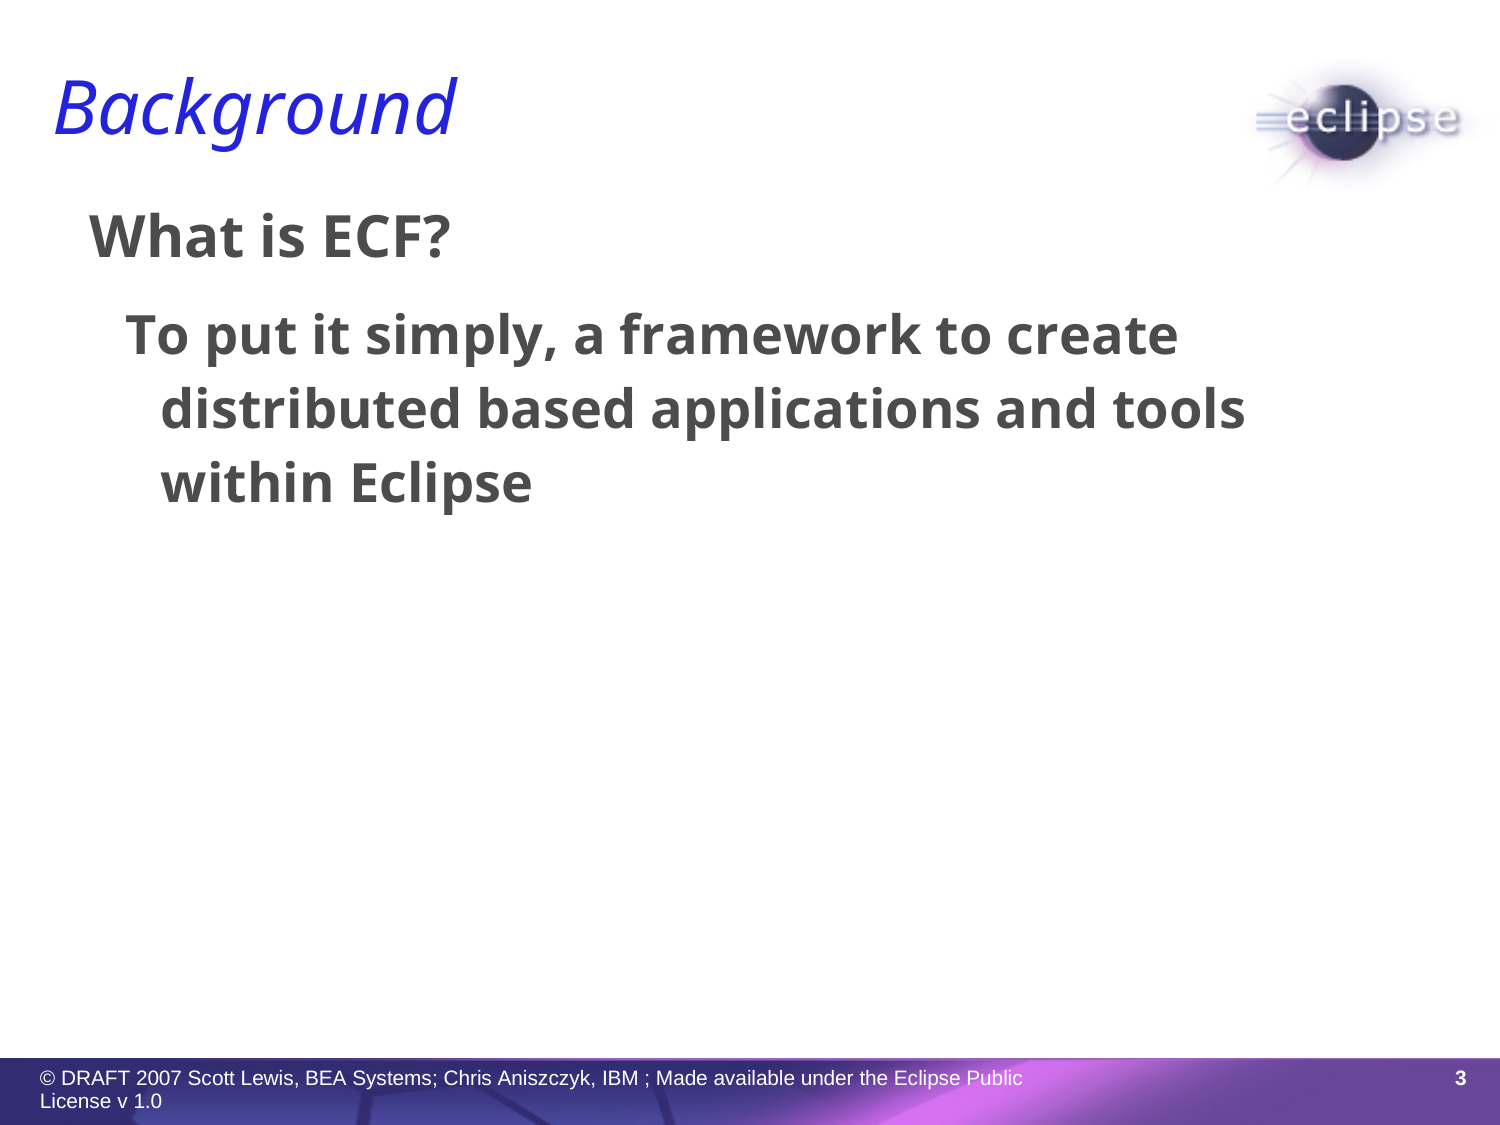

# Background
What is ECF?
To put it simply, a framework to create distributed based applications and tools within Eclipse
3